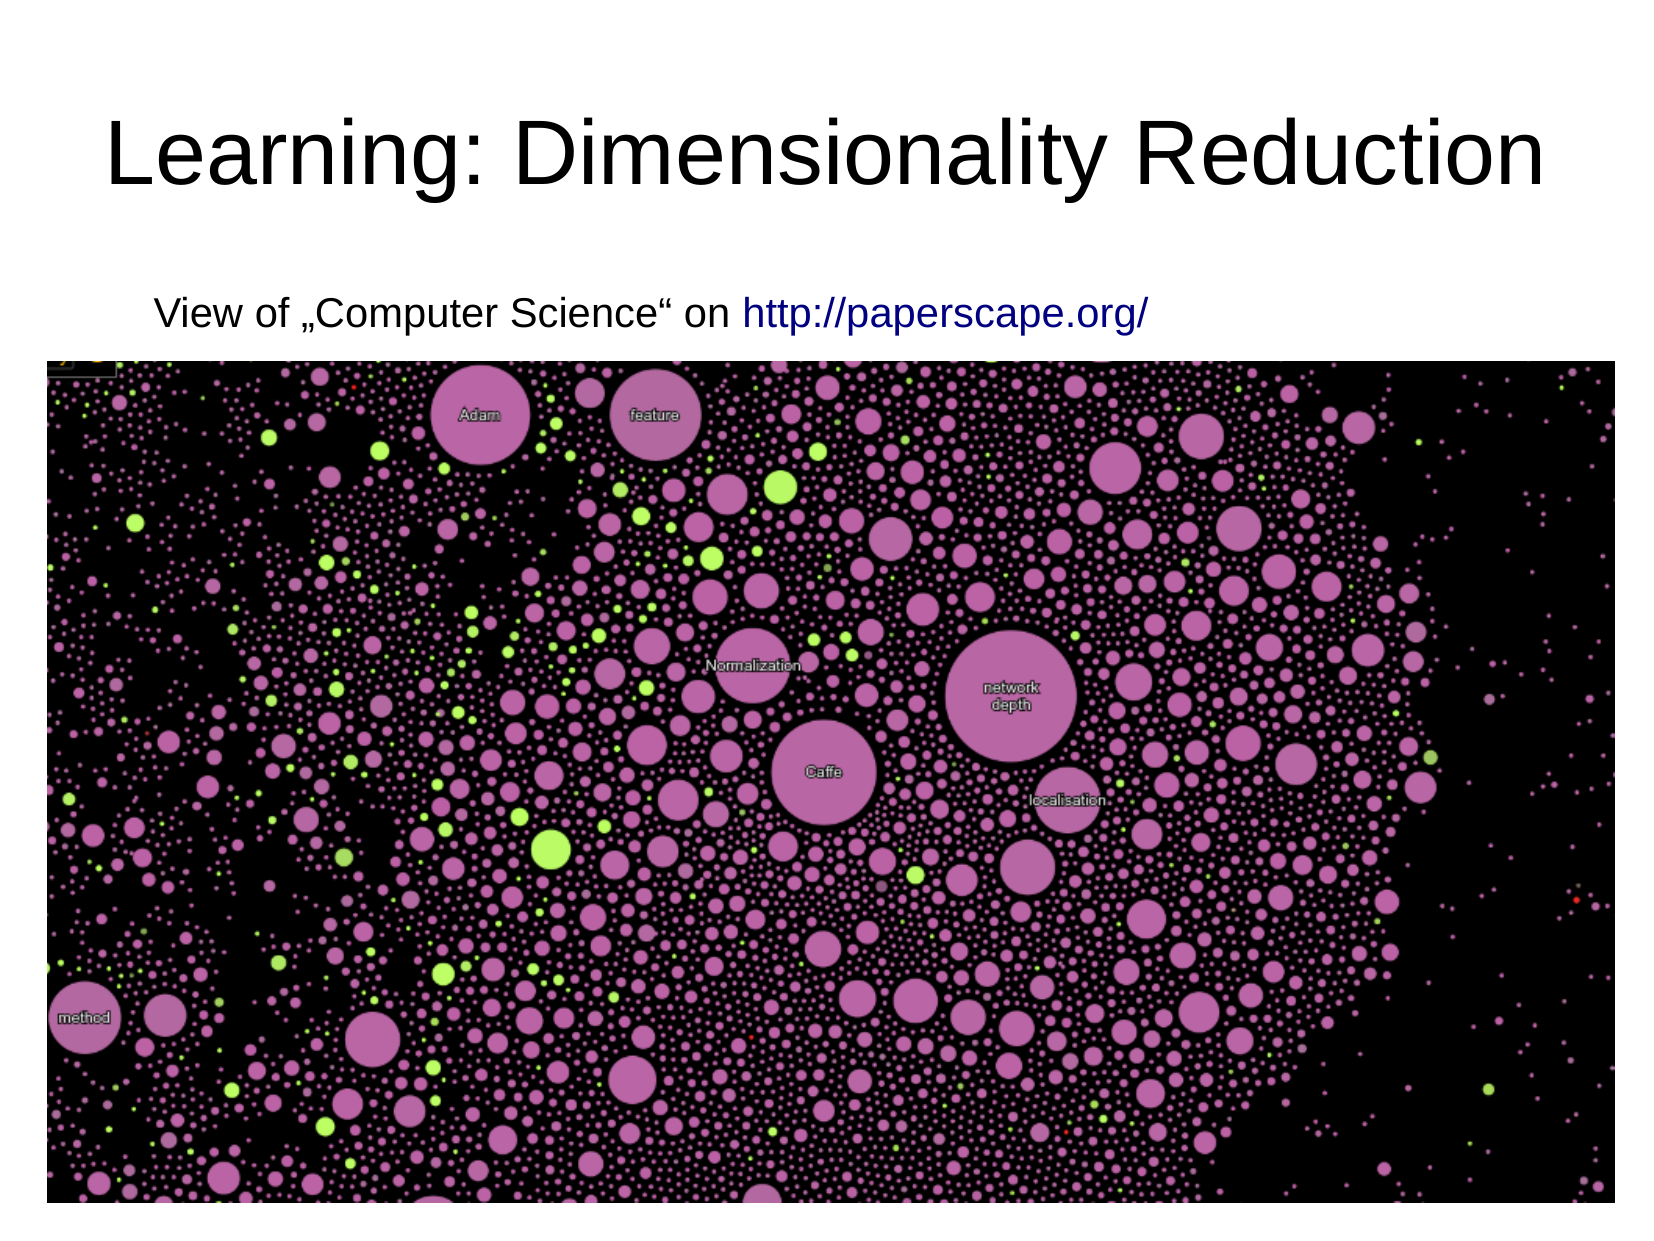

# Learning: Dimensionality Reduction
View of „Computer Science“ on http://paperscape.org/